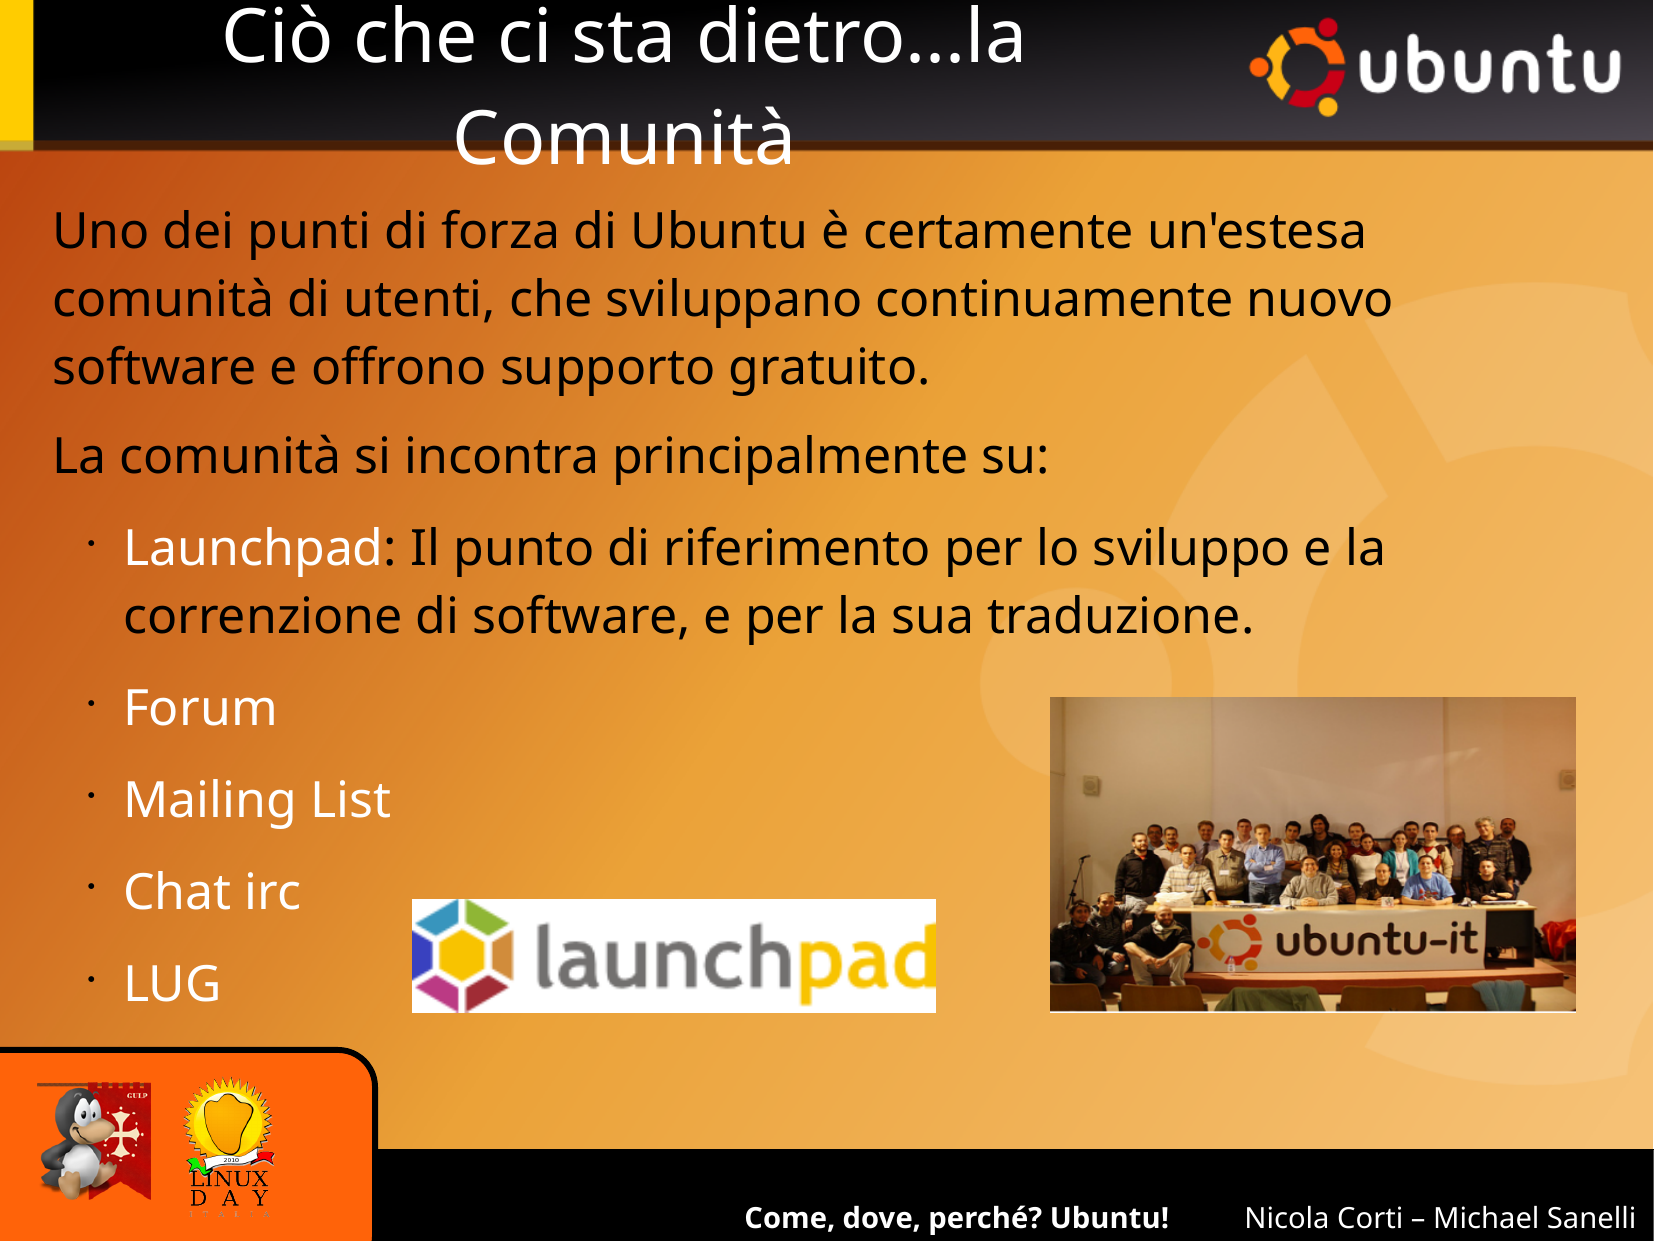

# Ciò che ci sta dietro...la Comunità
Uno dei punti di forza di Ubuntu è certamente un'estesa comunità di utenti, che sviluppano continuamente nuovo software e offrono supporto gratuito.
La comunità si incontra principalmente su:
Launchpad: Il punto di riferimento per lo sviluppo e la correnzione di software, e per la sua traduzione.
Forum
Mailing List
Chat irc
LUG